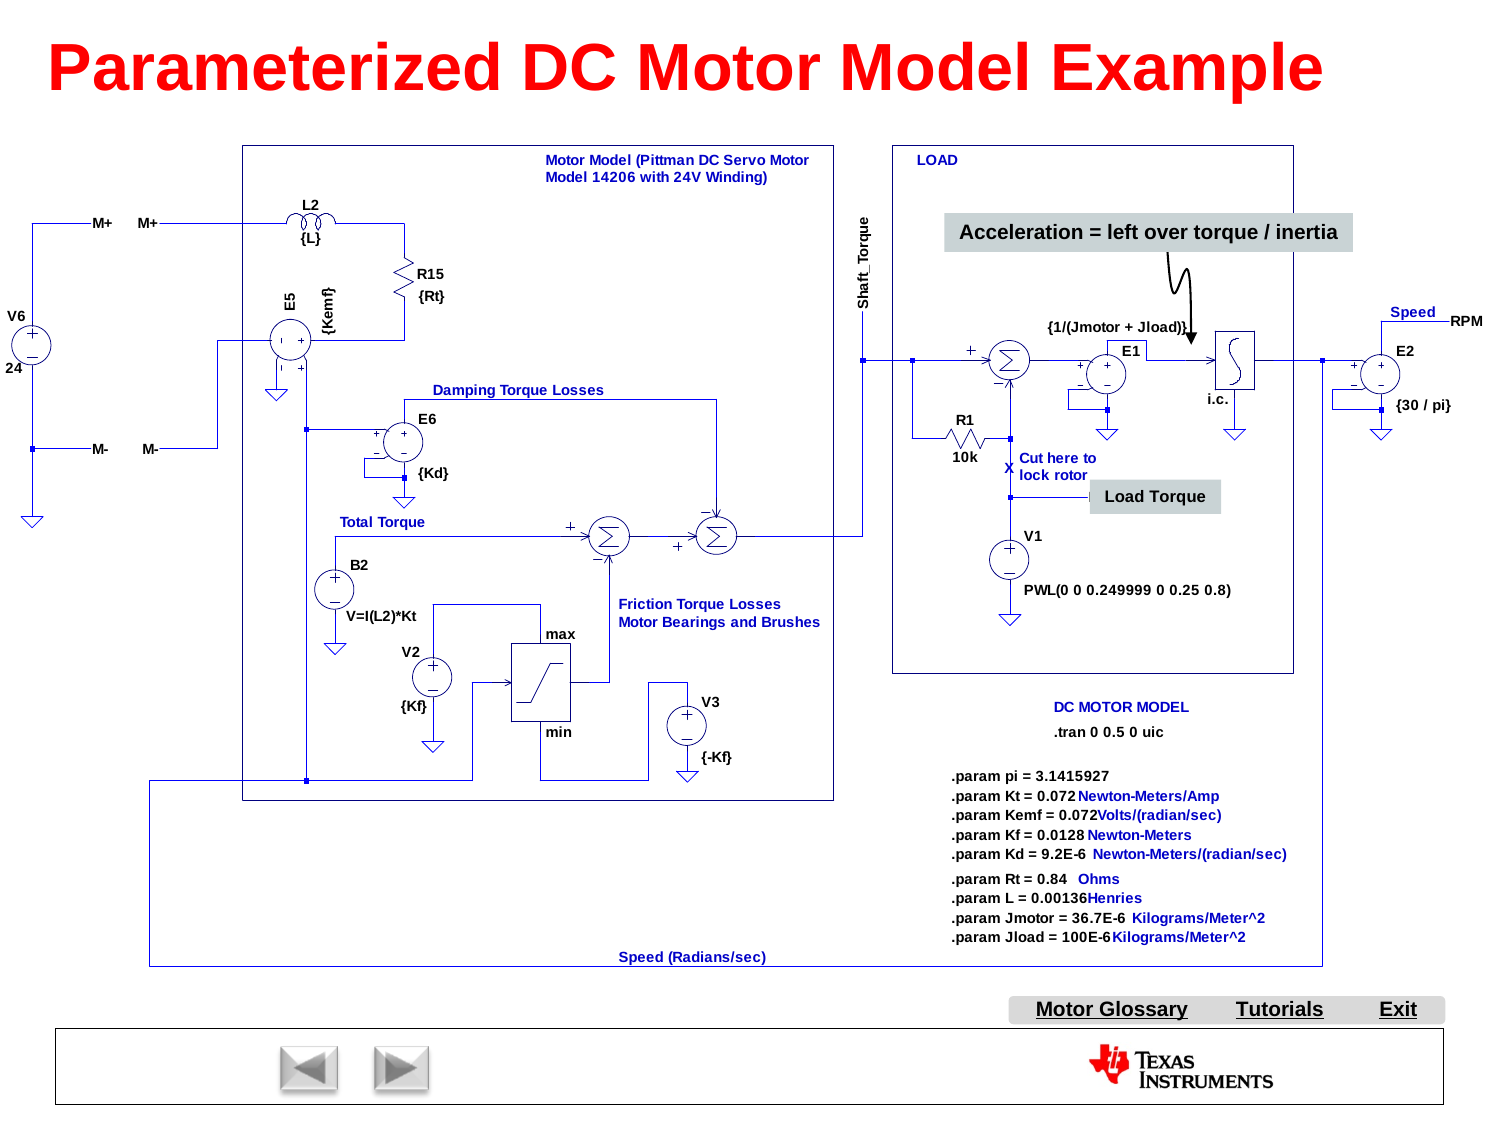

# Parameterized DC Motor Model Example
Acceleration = left over torque / inertia
Load Torque